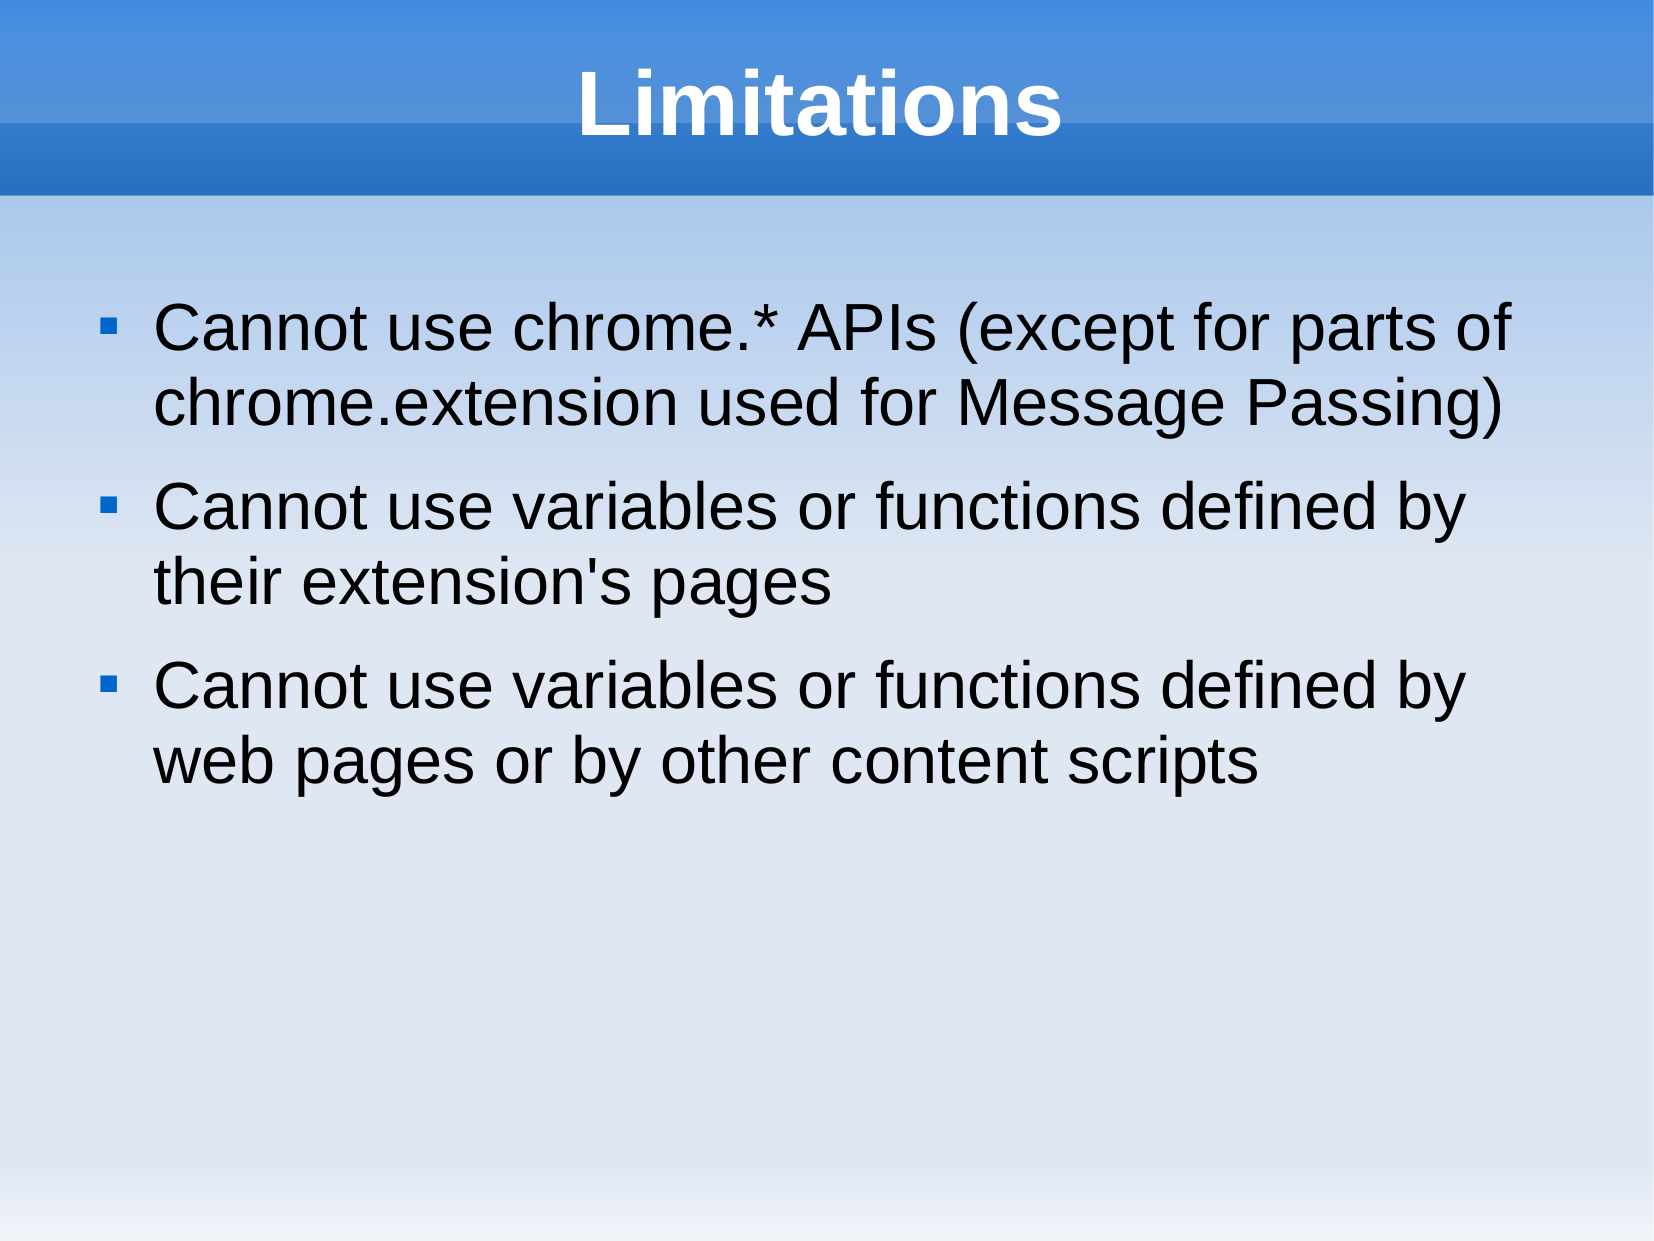

# Limitations
Cannot use chrome.* APIs (except for parts of chrome.extension used for Message Passing)
Cannot use variables or functions defined by their extension's pages
Cannot use variables or functions defined by web pages or by other content scripts